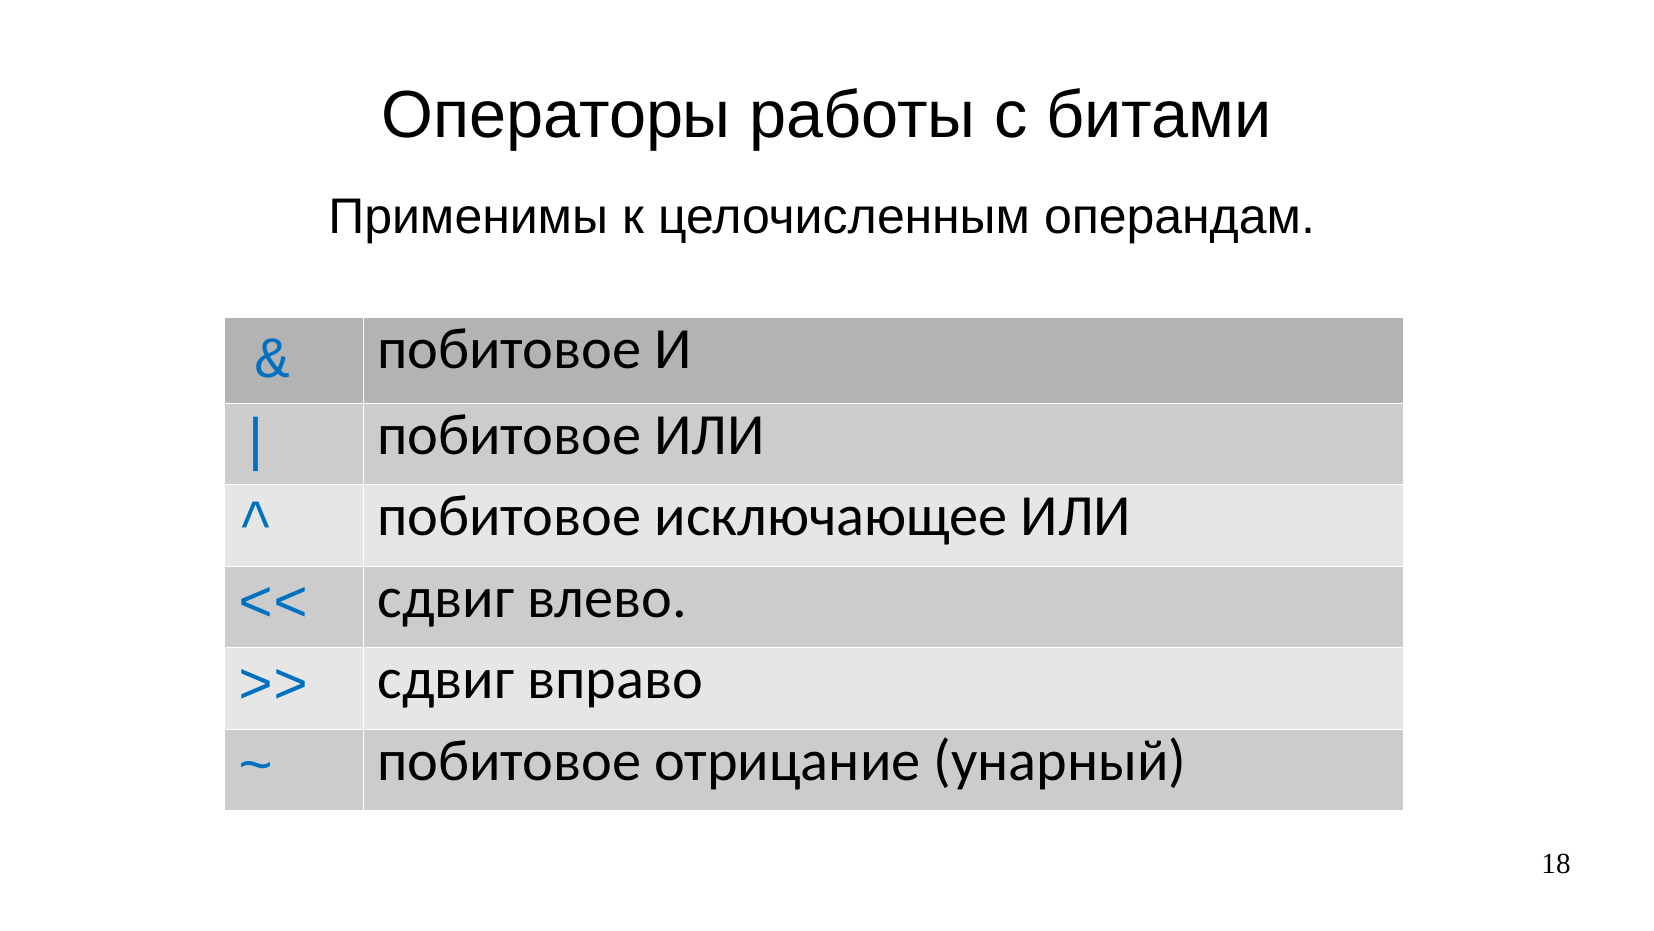

# Операторы работы с битами
Применимы к целочисленным операндам.
| & | побитовое И |
| --- | --- |
| | | побитовое ИЛИ |
| ^ | побитовое исключающее ИЛИ |
| << | сдвиг влево. |
| >> | сдвиг вправо |
| ~ | побитовое отрицание (унарный) |
18